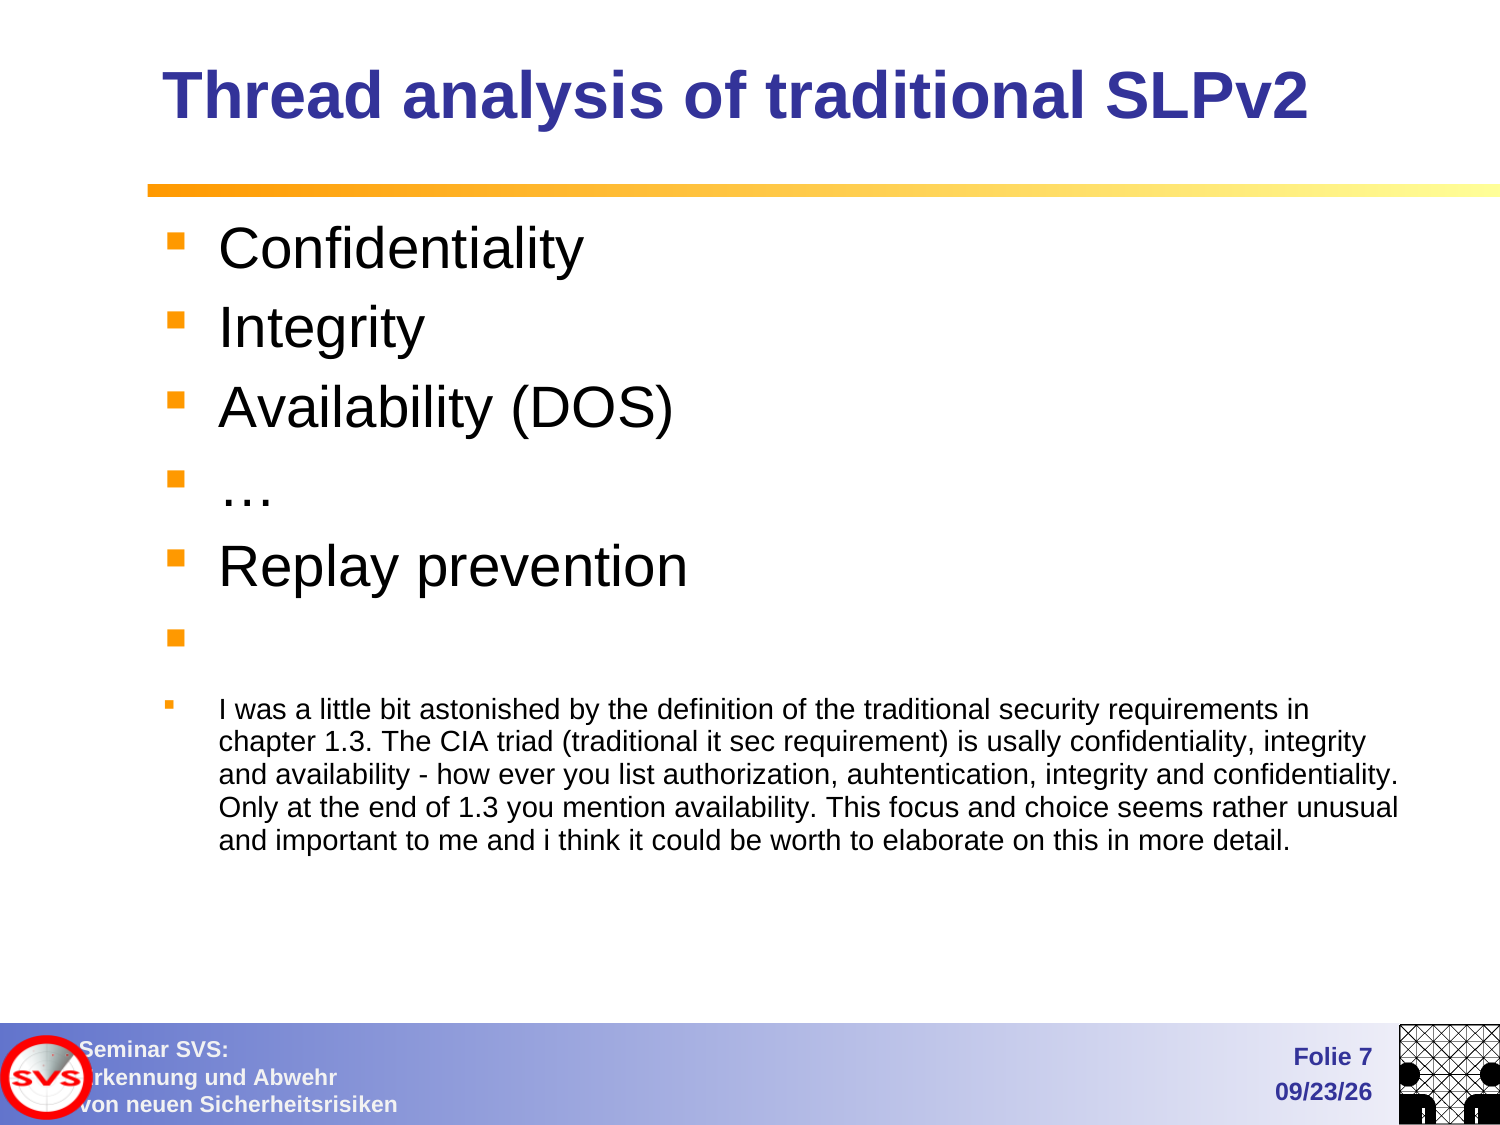

# Thread analysis of traditional SLPv2
Confidentiality
Integrity
Availability (DOS)
…
Replay prevention
I was a little bit astonished by the definition of the traditional security requirements in chapter 1.3. The CIA triad (traditional it sec requirement) is usally confidentiality, integrity and availability - how ever you list authorization, auhtentication, integrity and confidentiality. Only at the end of 1.3 you mention availability. This focus and choice seems rather unusual and important to me and i think it could be worth to elaborate on this in more detail.
7